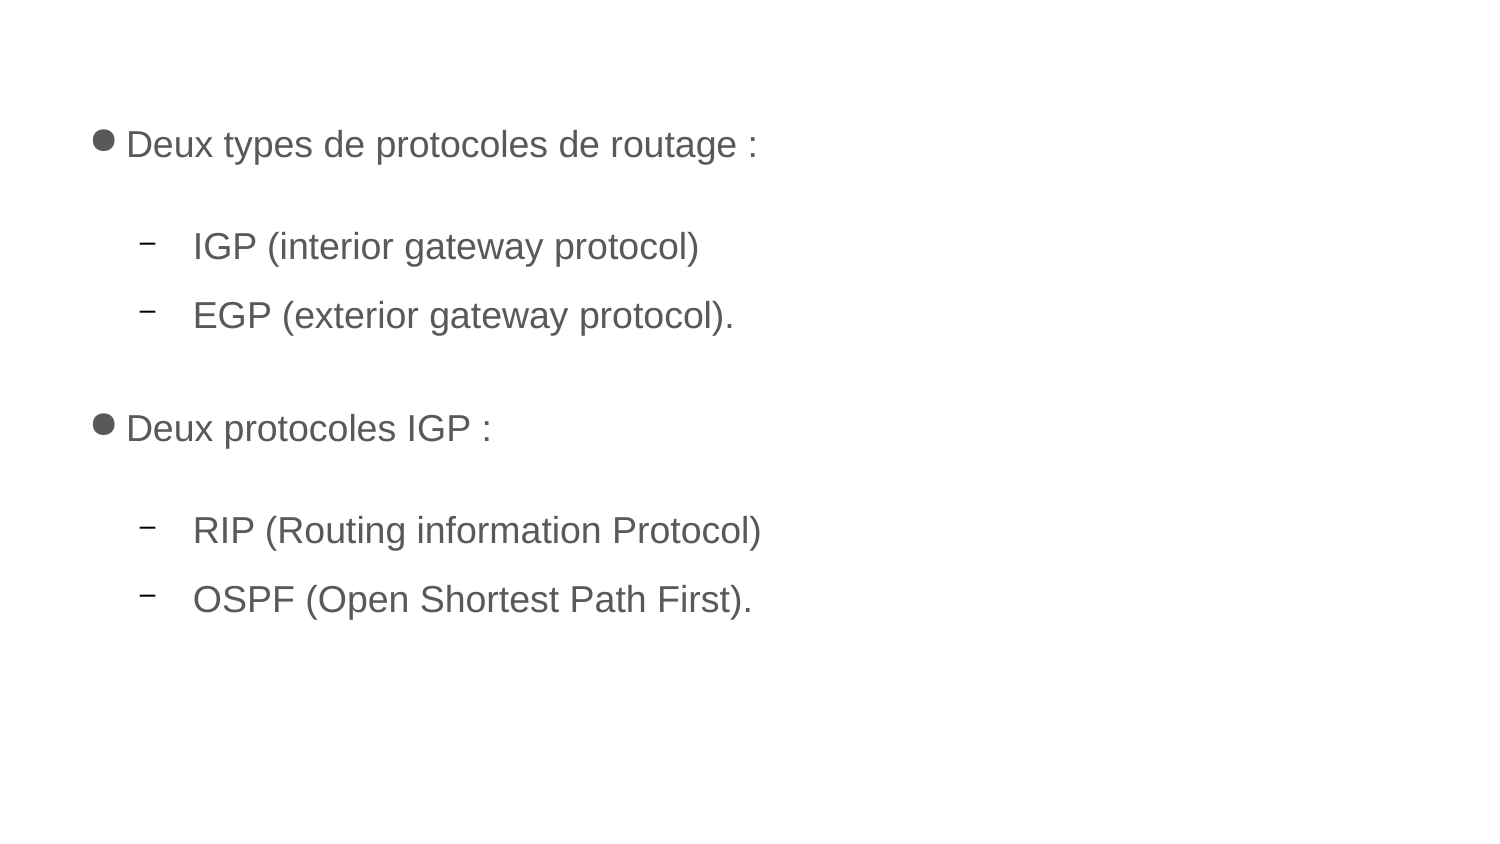

# Deux types de protocoles de routage :
IGP (interior gateway protocol)
EGP (exterior gateway protocol).
Deux protocoles IGP :
RIP (Routing information Protocol)
OSPF (Open Shortest Path First).